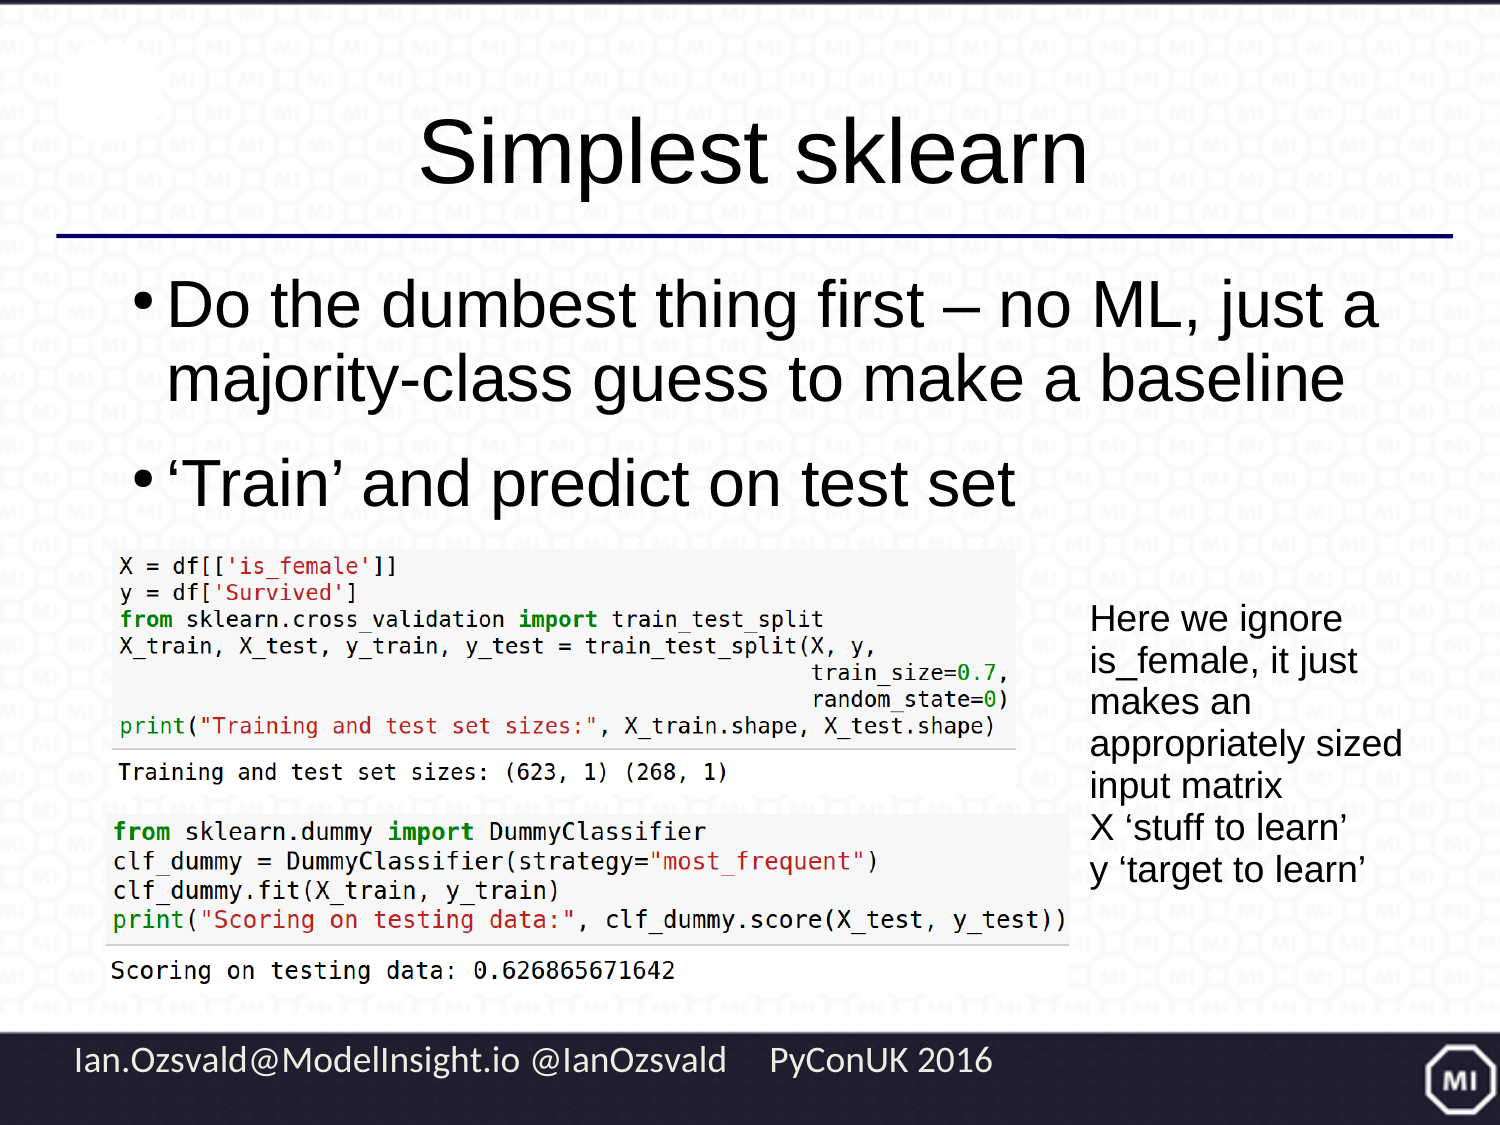

# Simplest sklearn
Do the dumbest thing first – no ML, just a majority-class guess to make a baseline
‘Train’ and predict on test set
Here we ignore is_female, it just makes an appropriately sized input matrix
X ‘stuff to learn’
y ‘target to learn’